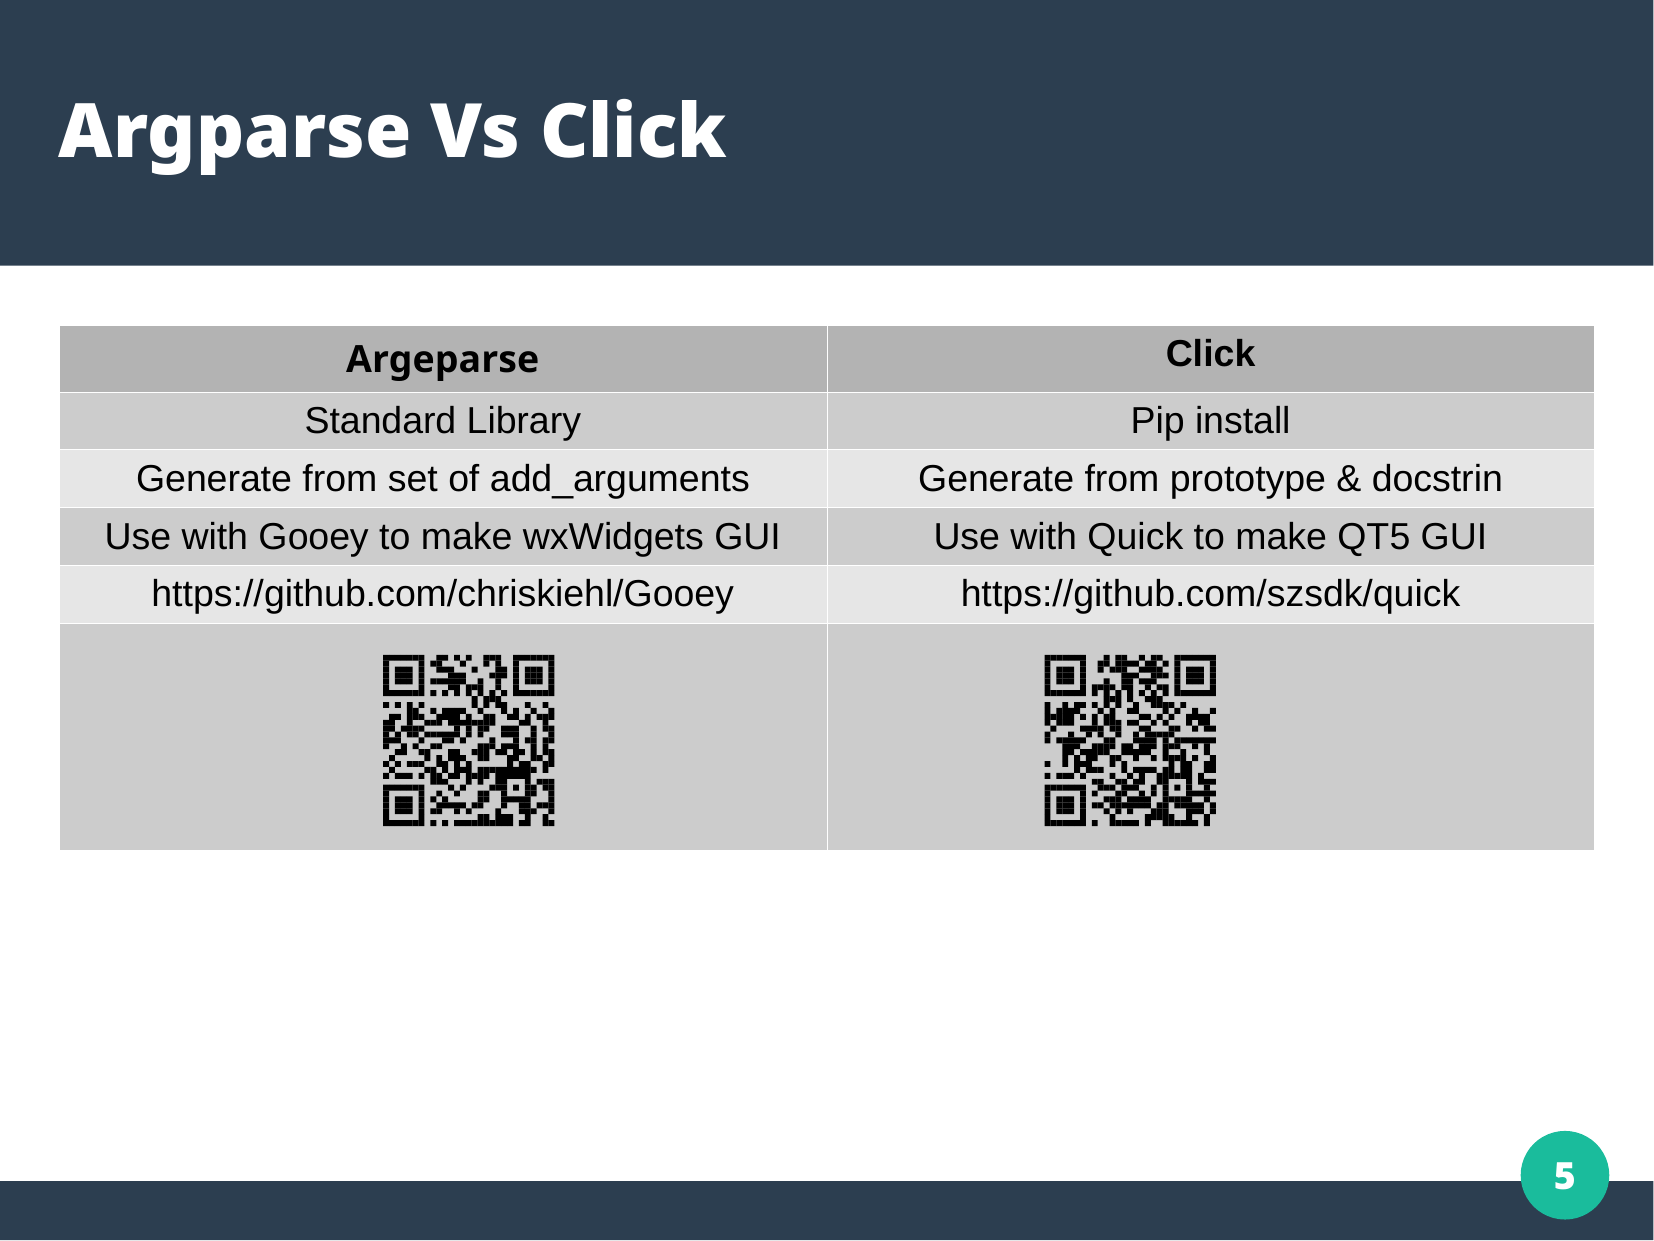

# Argparse Vs Click
| Argeparse | Click |
| --- | --- |
| Standard Library | Pip install |
| Generate from set of add\_arguments | Generate from prototype & docstrin |
| Use with Gooey to make wxWidgets GUI | Use with Quick to make QT5 GUI |
| https://github.com/chriskiehl/Gooey | https://github.com/szsdk/quick |
| | |
5